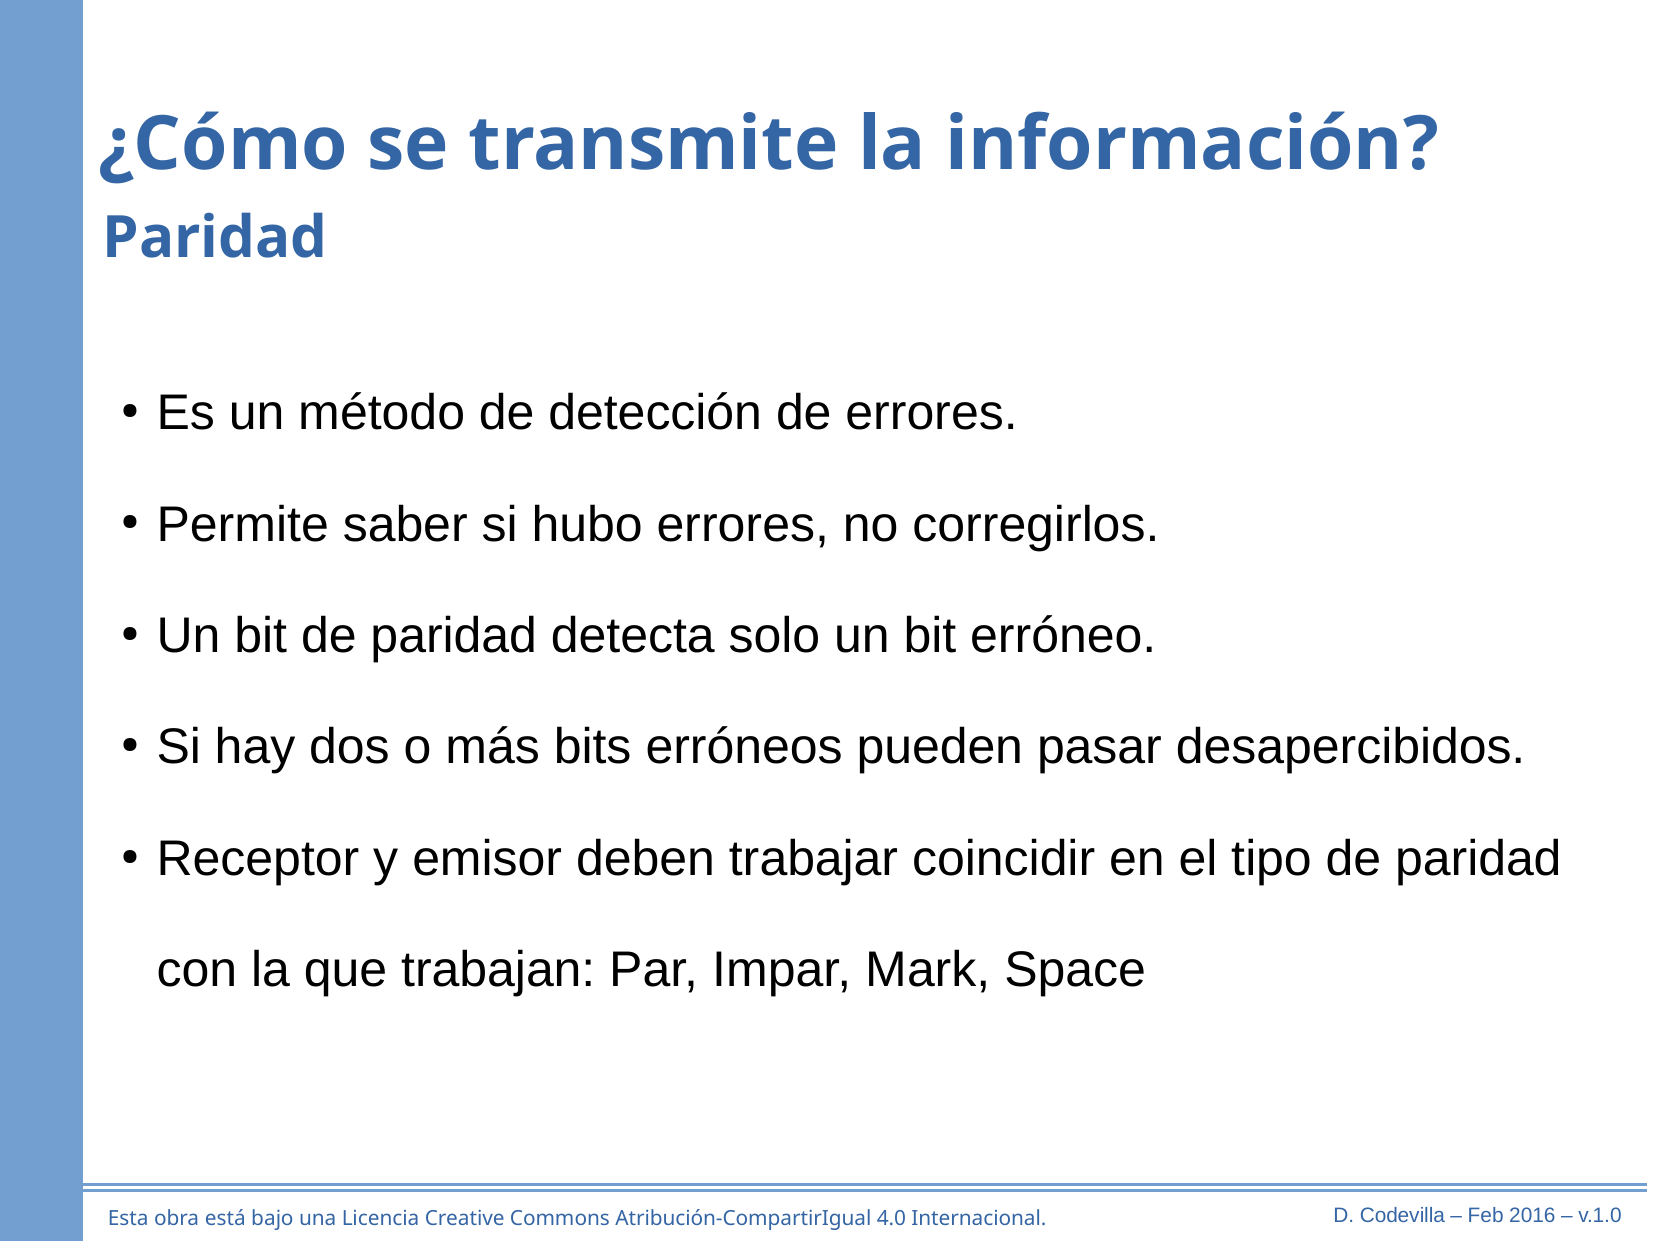

¿Cómo se transmite la información?
Paridad
Es un método de detección de errores.
Permite saber si hubo errores, no corregirlos.
Un bit de paridad detecta solo un bit erróneo.
Si hay dos o más bits erróneos pueden pasar desapercibidos.
Receptor y emisor deben trabajar coincidir en el tipo de paridad con la que trabajan: Par, Impar, Mark, Space